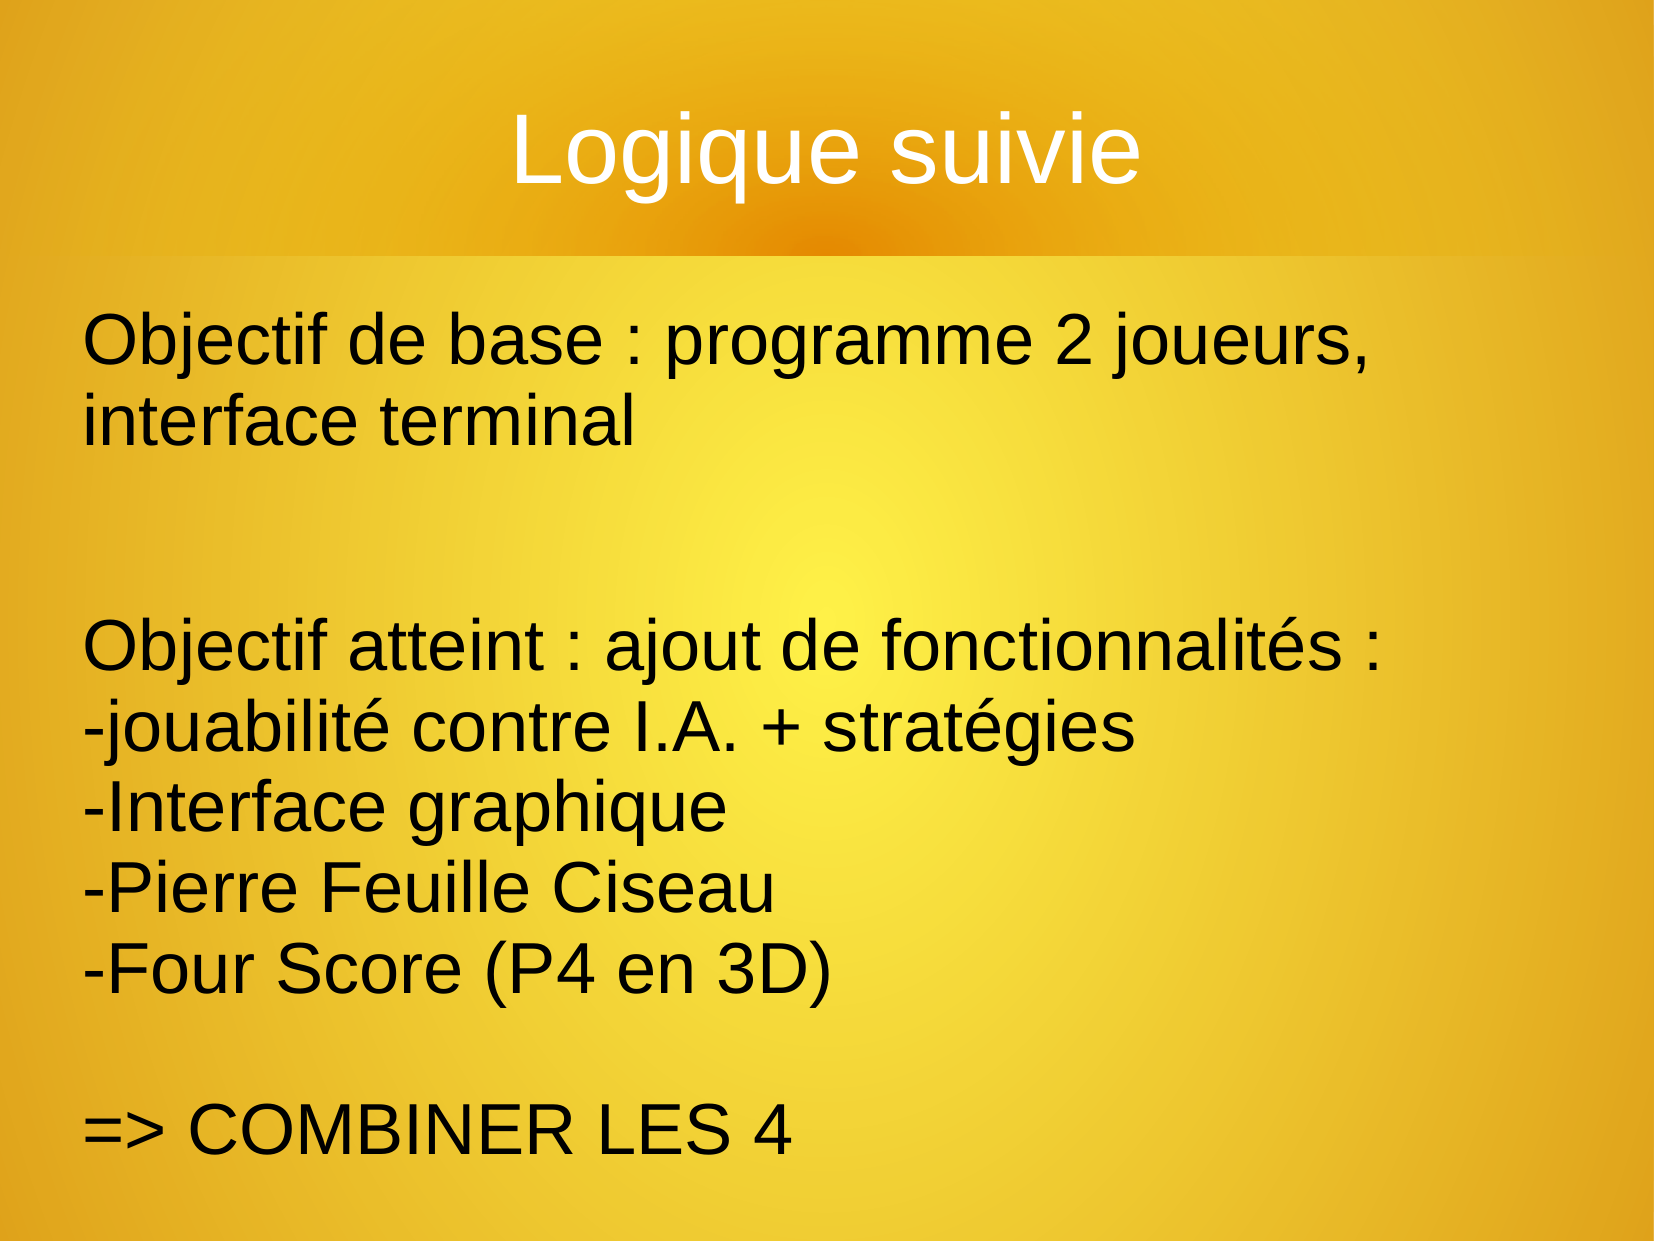

# Logique suivie
Objectif de base : programme 2 joueurs, interface terminal
Objectif atteint : ajout de fonctionnalités :
-jouabilité contre I.A. + stratégies
-Interface graphique
-Pierre Feuille Ciseau
-Four Score (P4 en 3D)
=> COMBINER LES 4